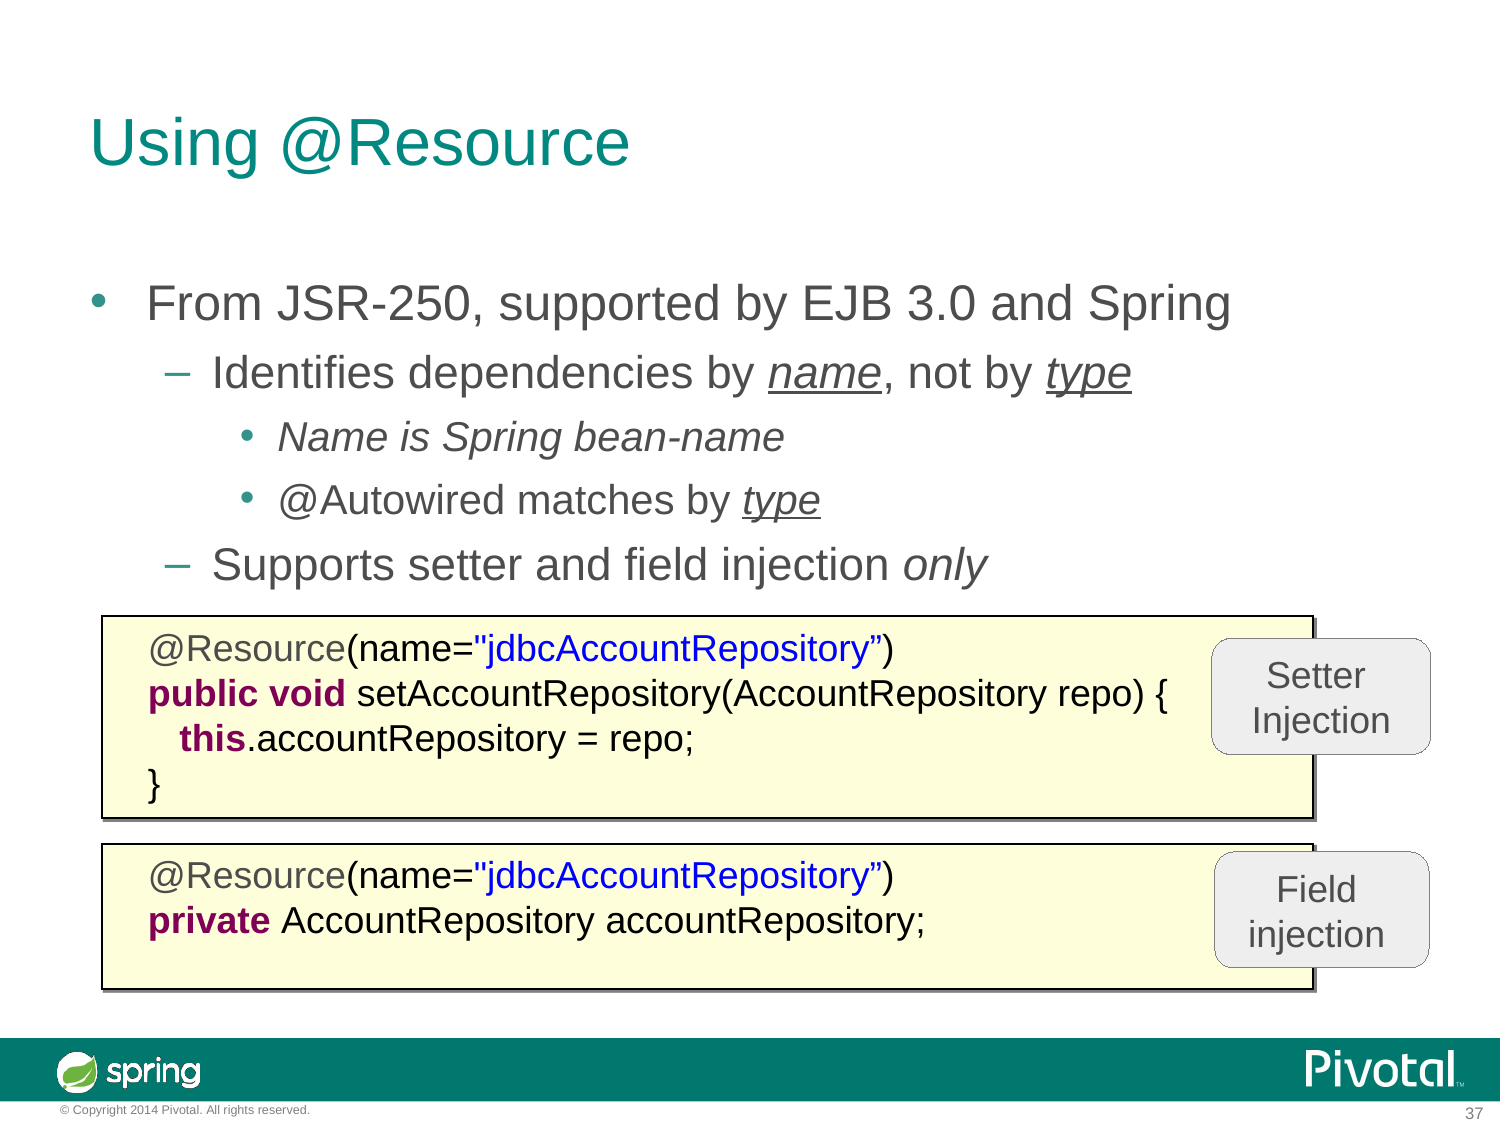

# Using @Resource
From JSR-250, supported by EJB 3.0 and Spring
Identifies dependencies by name, not by type
Name is Spring bean-name
@Autowired matches by type
Supports setter and field injection only
 @Resource(name="jdbcAccountRepository”)
 public void setAccountRepository(AccountRepository repo) {
 this.accountRepository = repo;
 }
Setter
Injection
 @Resource(name="jdbcAccountRepository”)
 private AccountRepository accountRepository;
Field
injection